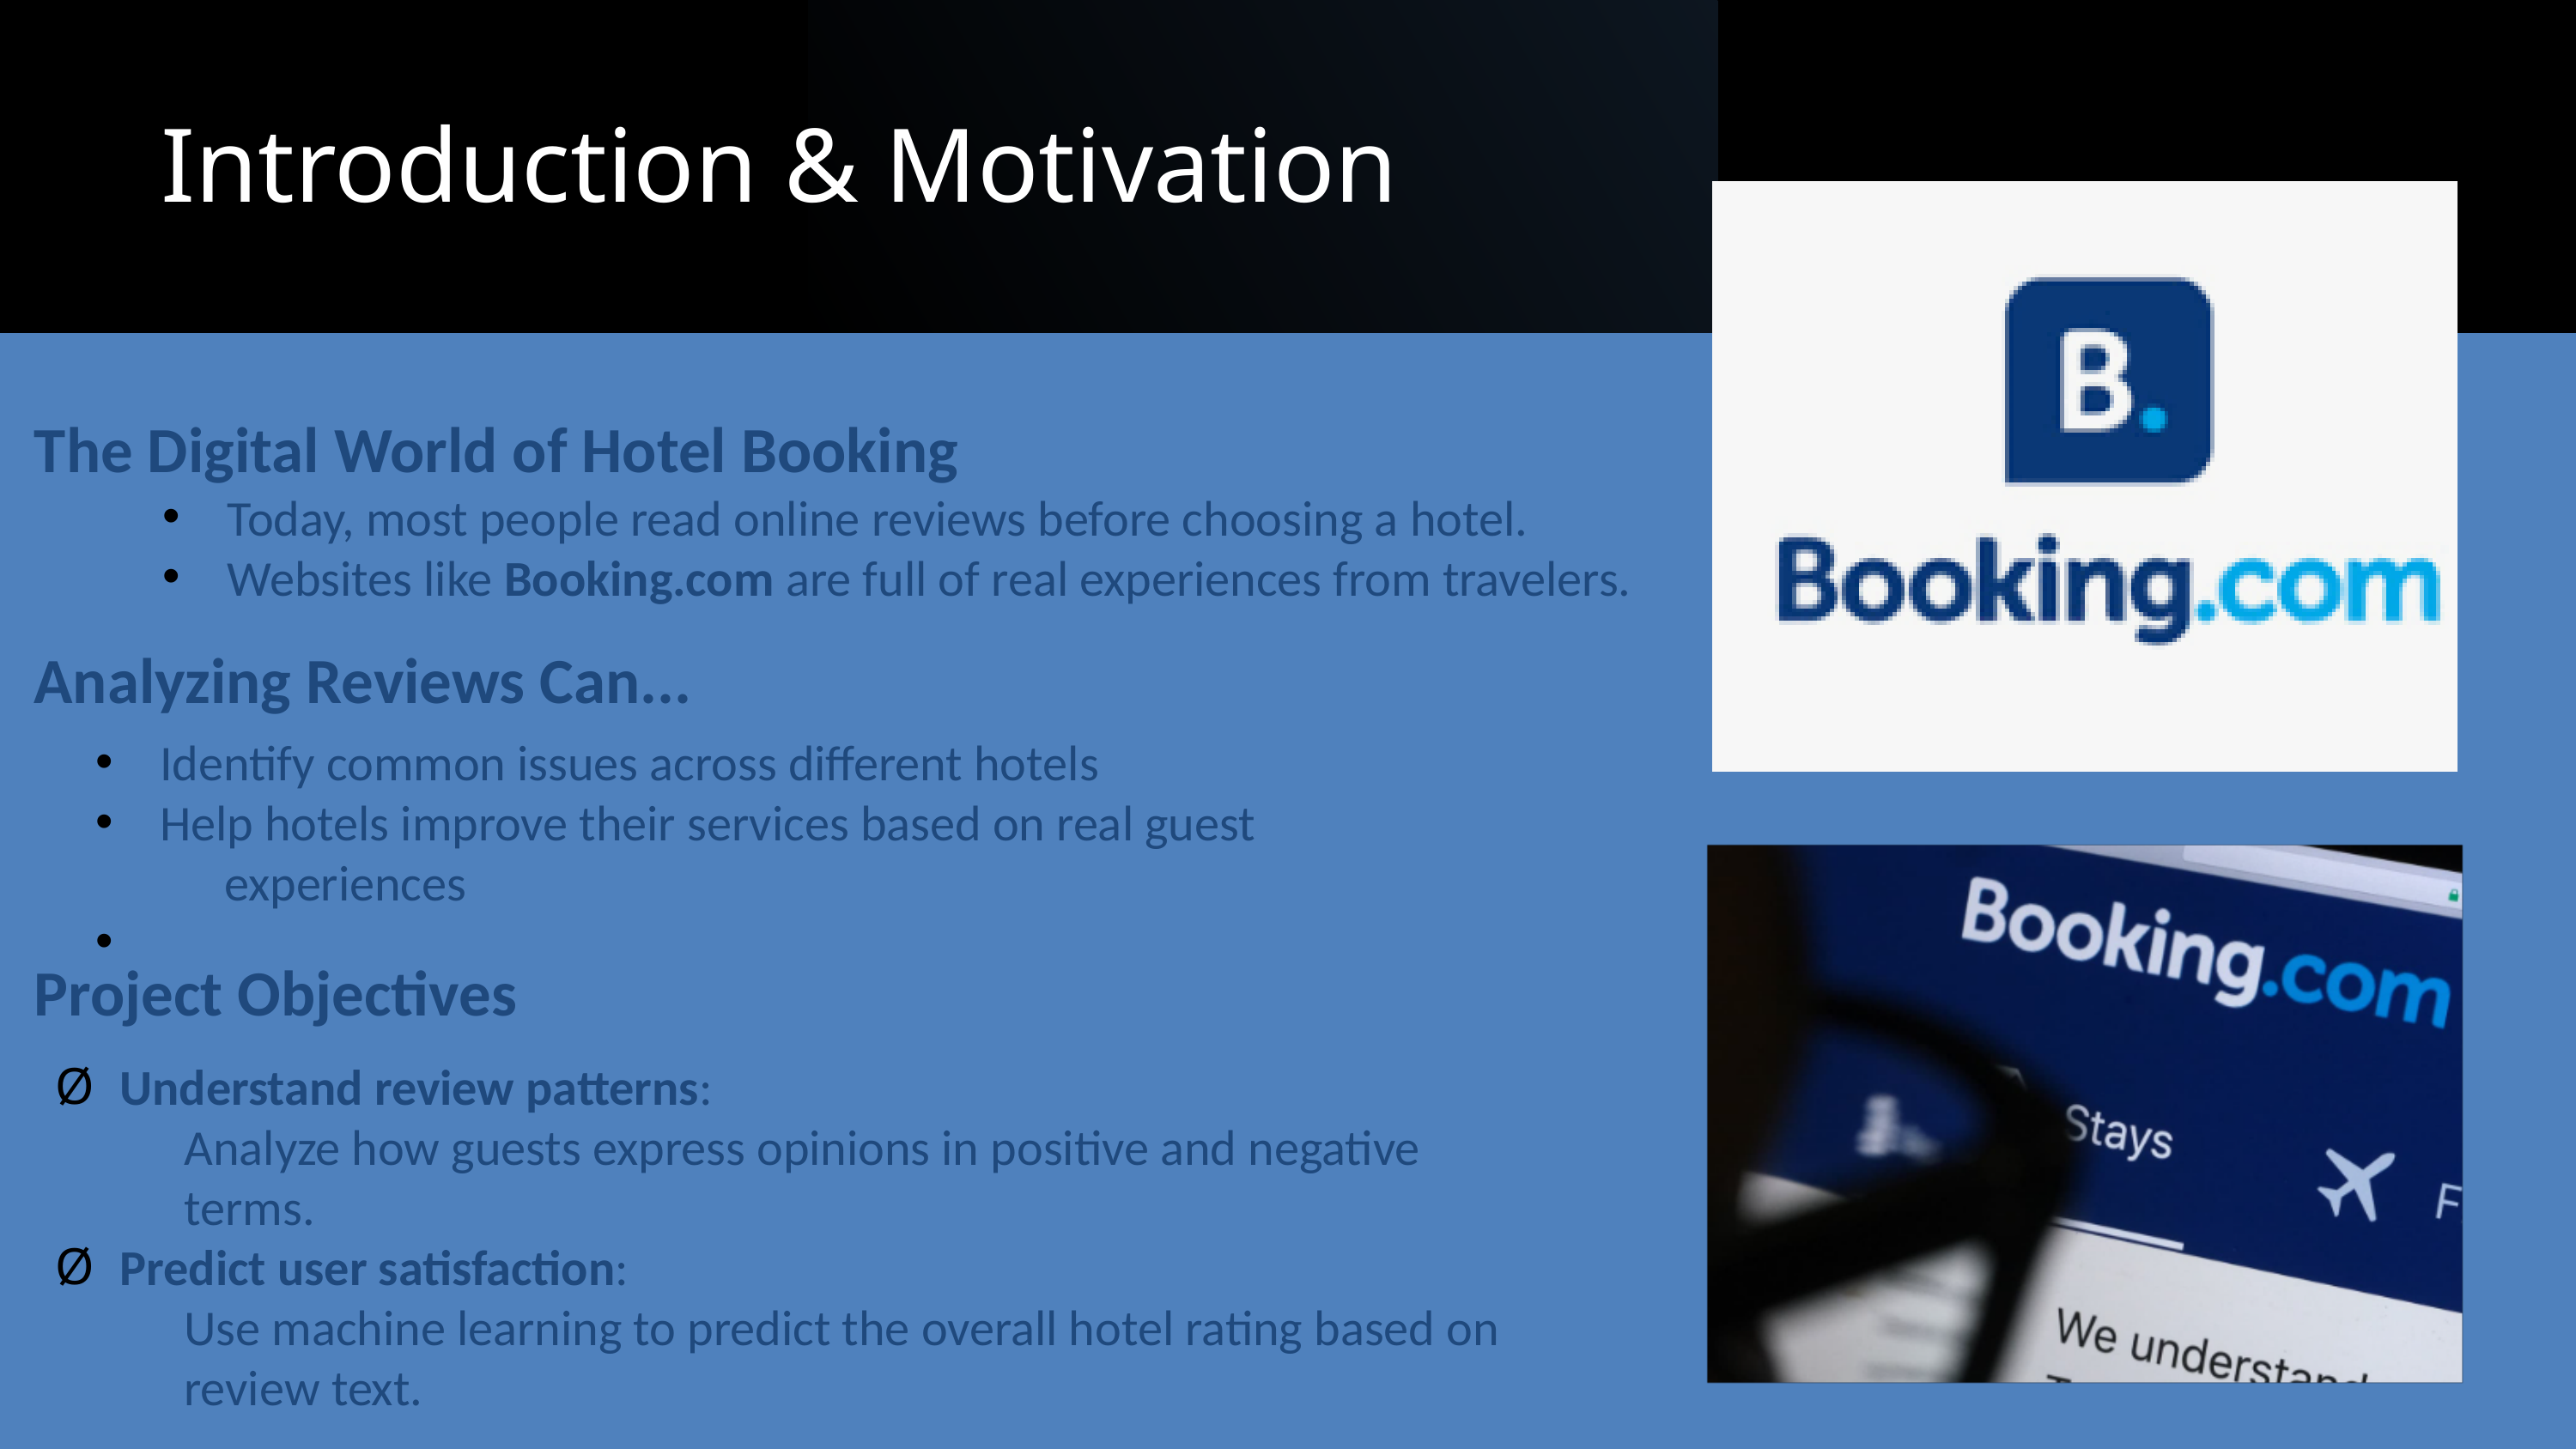

Introduction & Motivation
The Digital World of Hotel Booking
Today, most people read online reviews before choosing a hotel.
Websites like Booking.com are full of real experiences from travelers.
Analyzing Reviews Can...
Identify common issues across different hotels
Help hotels improve their services based on real guest experiences
Project Objectives
Understand review patterns:
Analyze how guests express opinions in positive and negative terms.
Predict user satisfaction:
Use machine learning to predict the overall hotel rating based on review text.